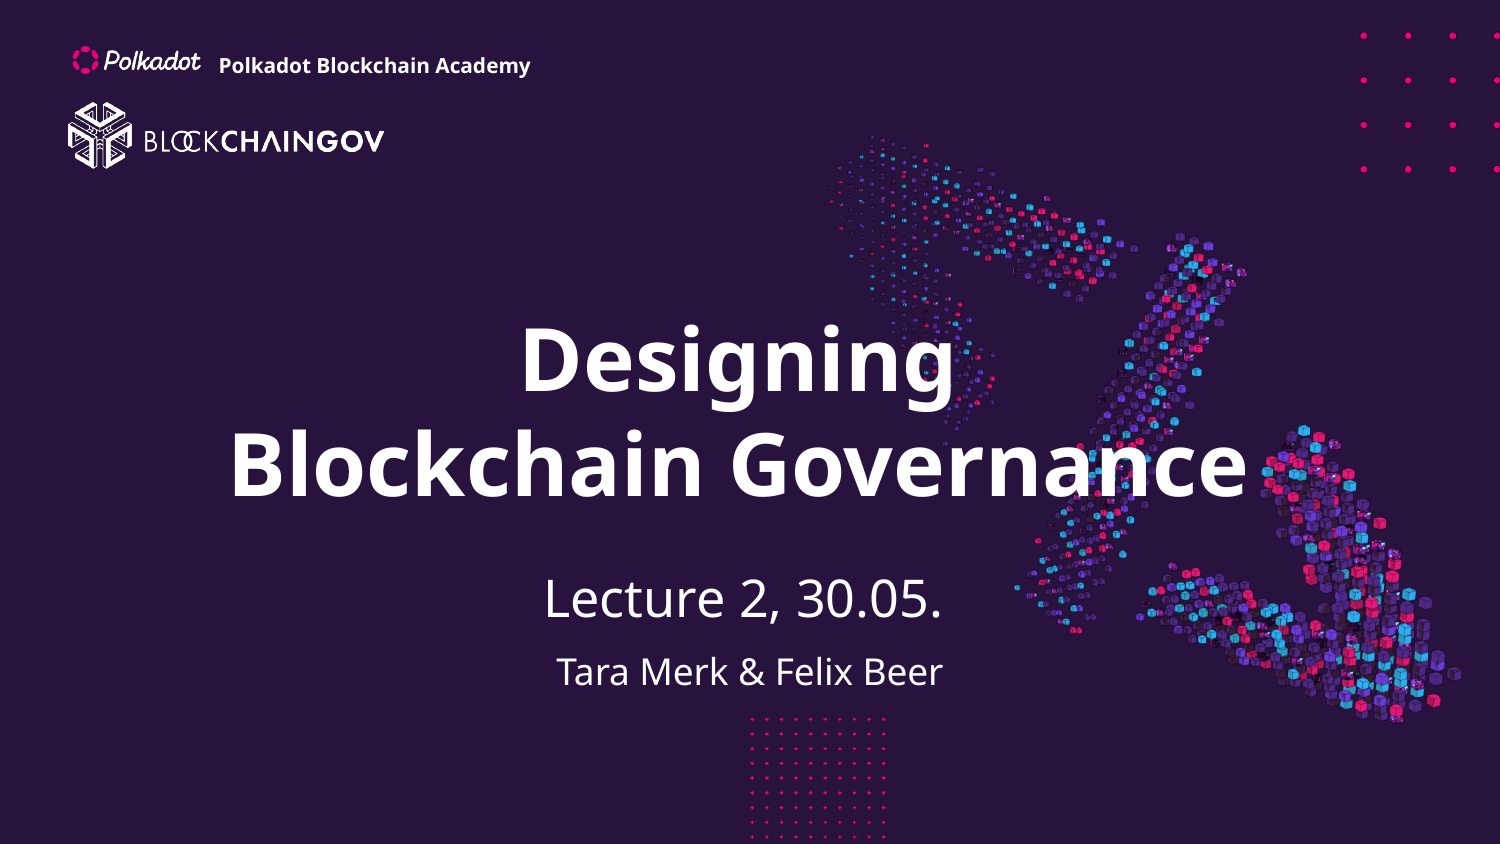

# Designing Blockchain Governance
Lecture 2, 30.05.
Tara Merk & Felix Beer